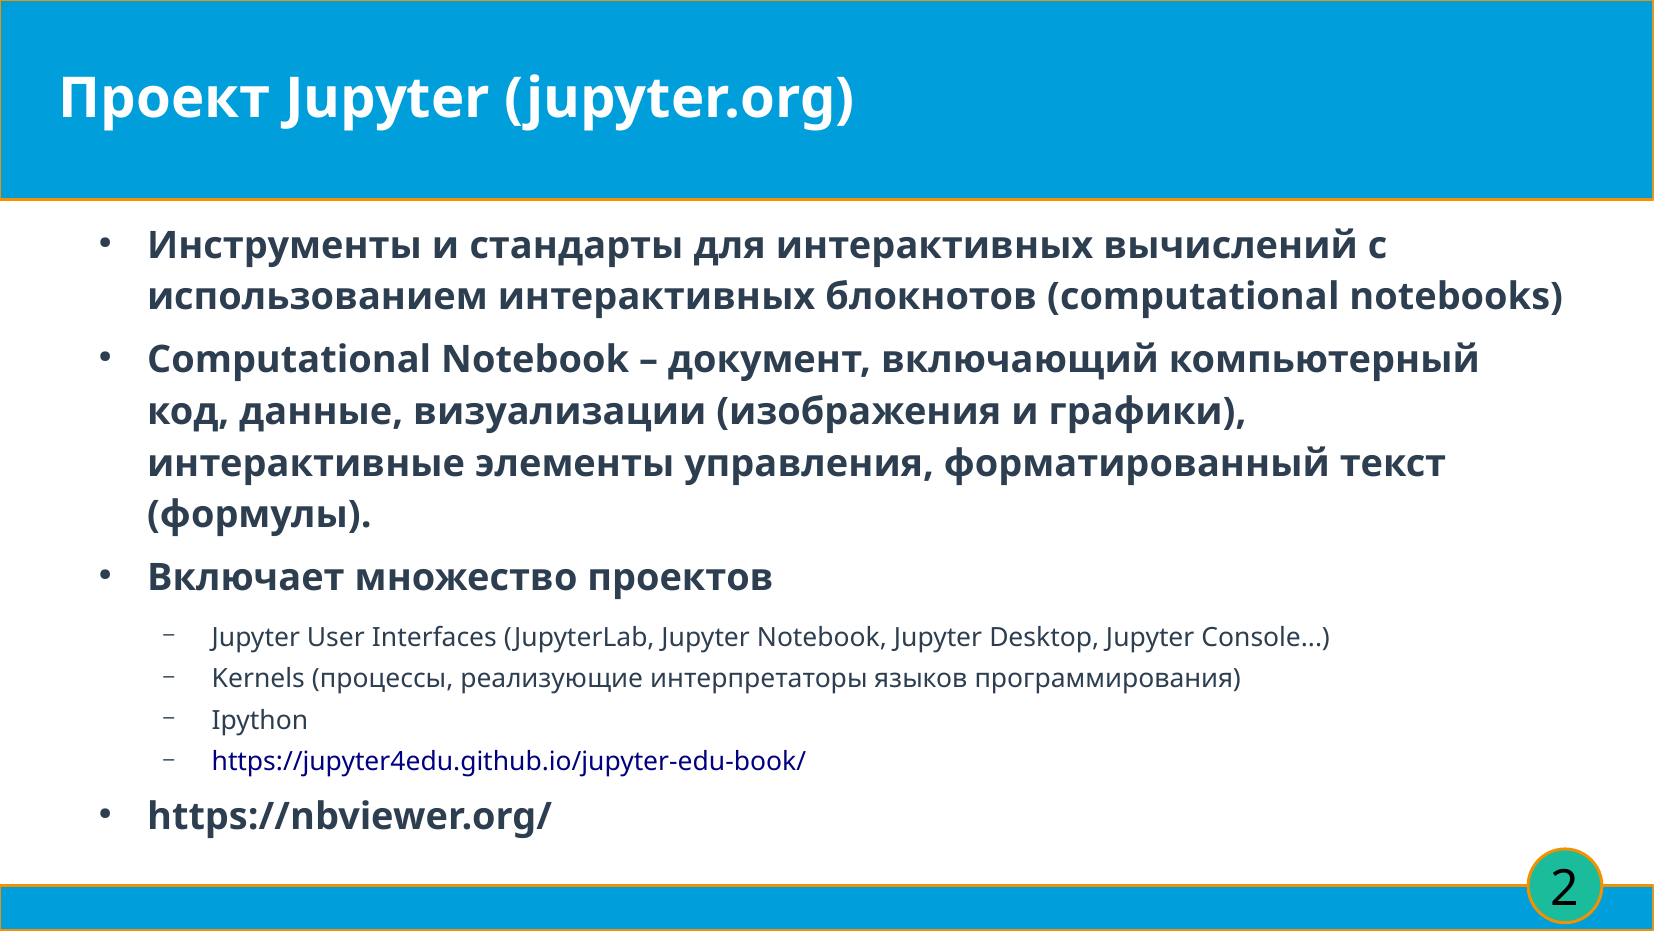

# Проект Jupyter (jupyter.org)
Инструменты и стандарты для интерактивных вычислений с использованием интерактивных блокнотов (computational notebooks)
Computational Notebook – документ, включающий компьютерный код, данные, визуализации (изображения и графики), интерактивные элементы управления, форматированный текст (формулы).
Включает множество проектов
Jupyter User Interfaces (JupyterLab, Jupyter Notebook, Jupyter Desktop, Jupyter Console...)
Kernels (процессы, реализующие интерпретаторы языков программирования)
Ipython
https://jupyter4edu.github.io/jupyter-edu-book/
https://nbviewer.org/